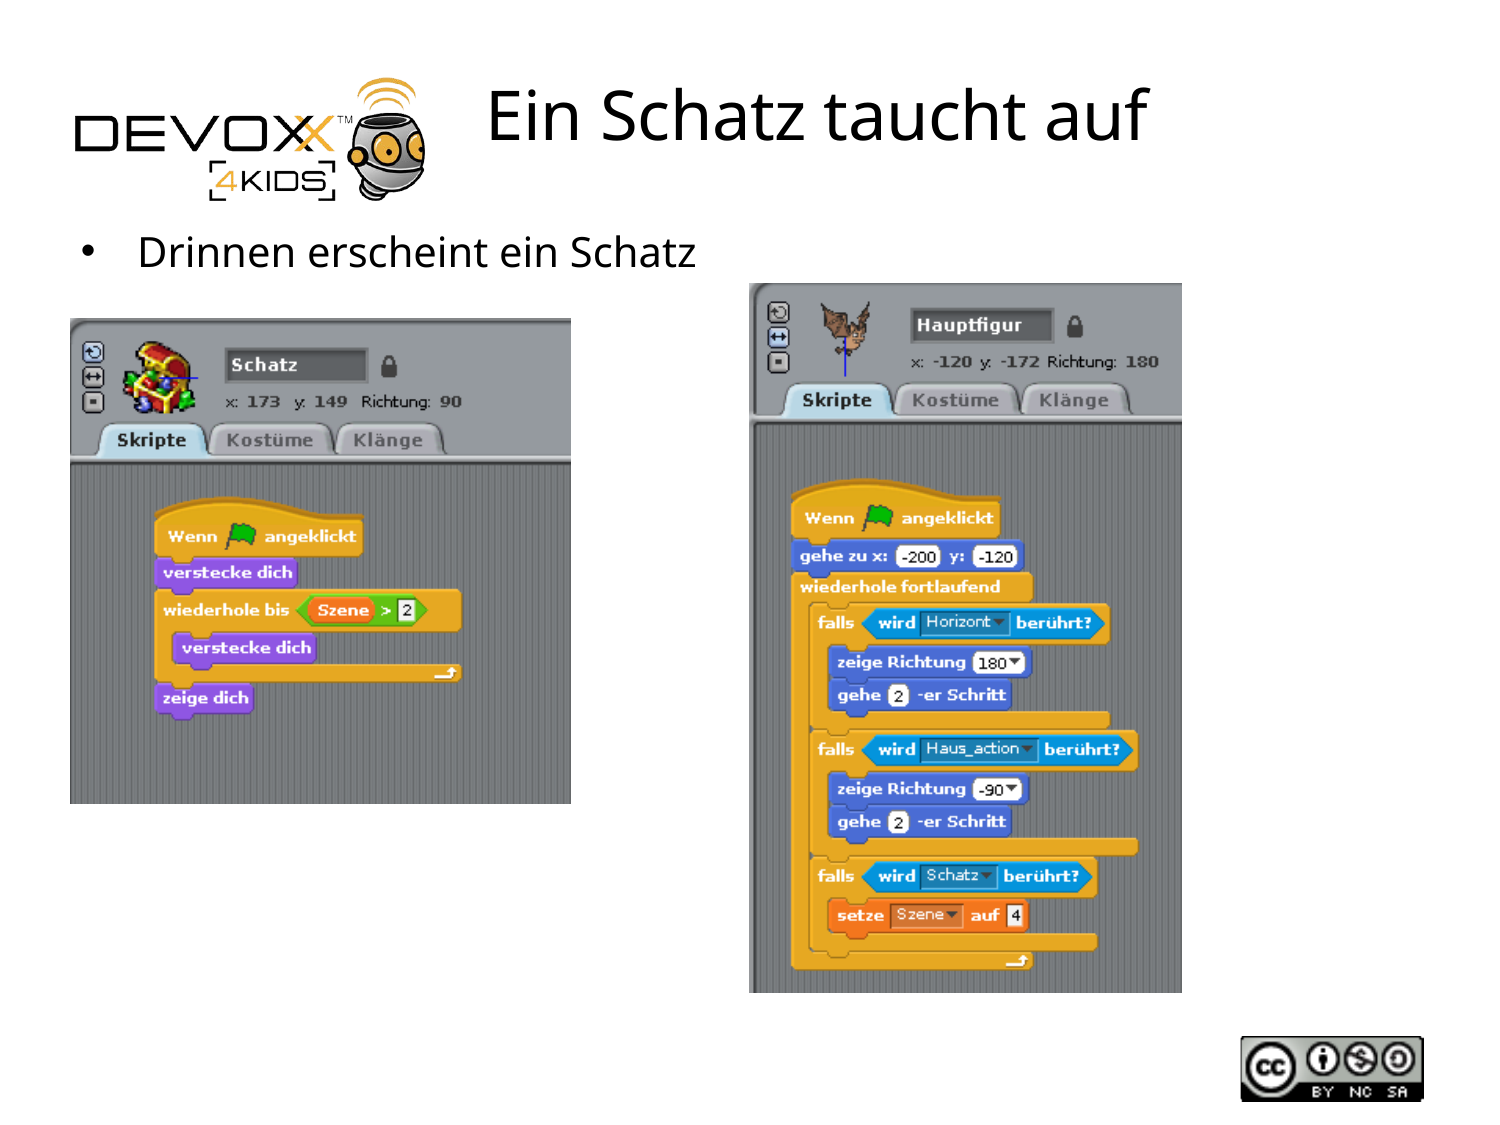

# Ein Schatz taucht auf
Drinnen erscheint ein Schatz